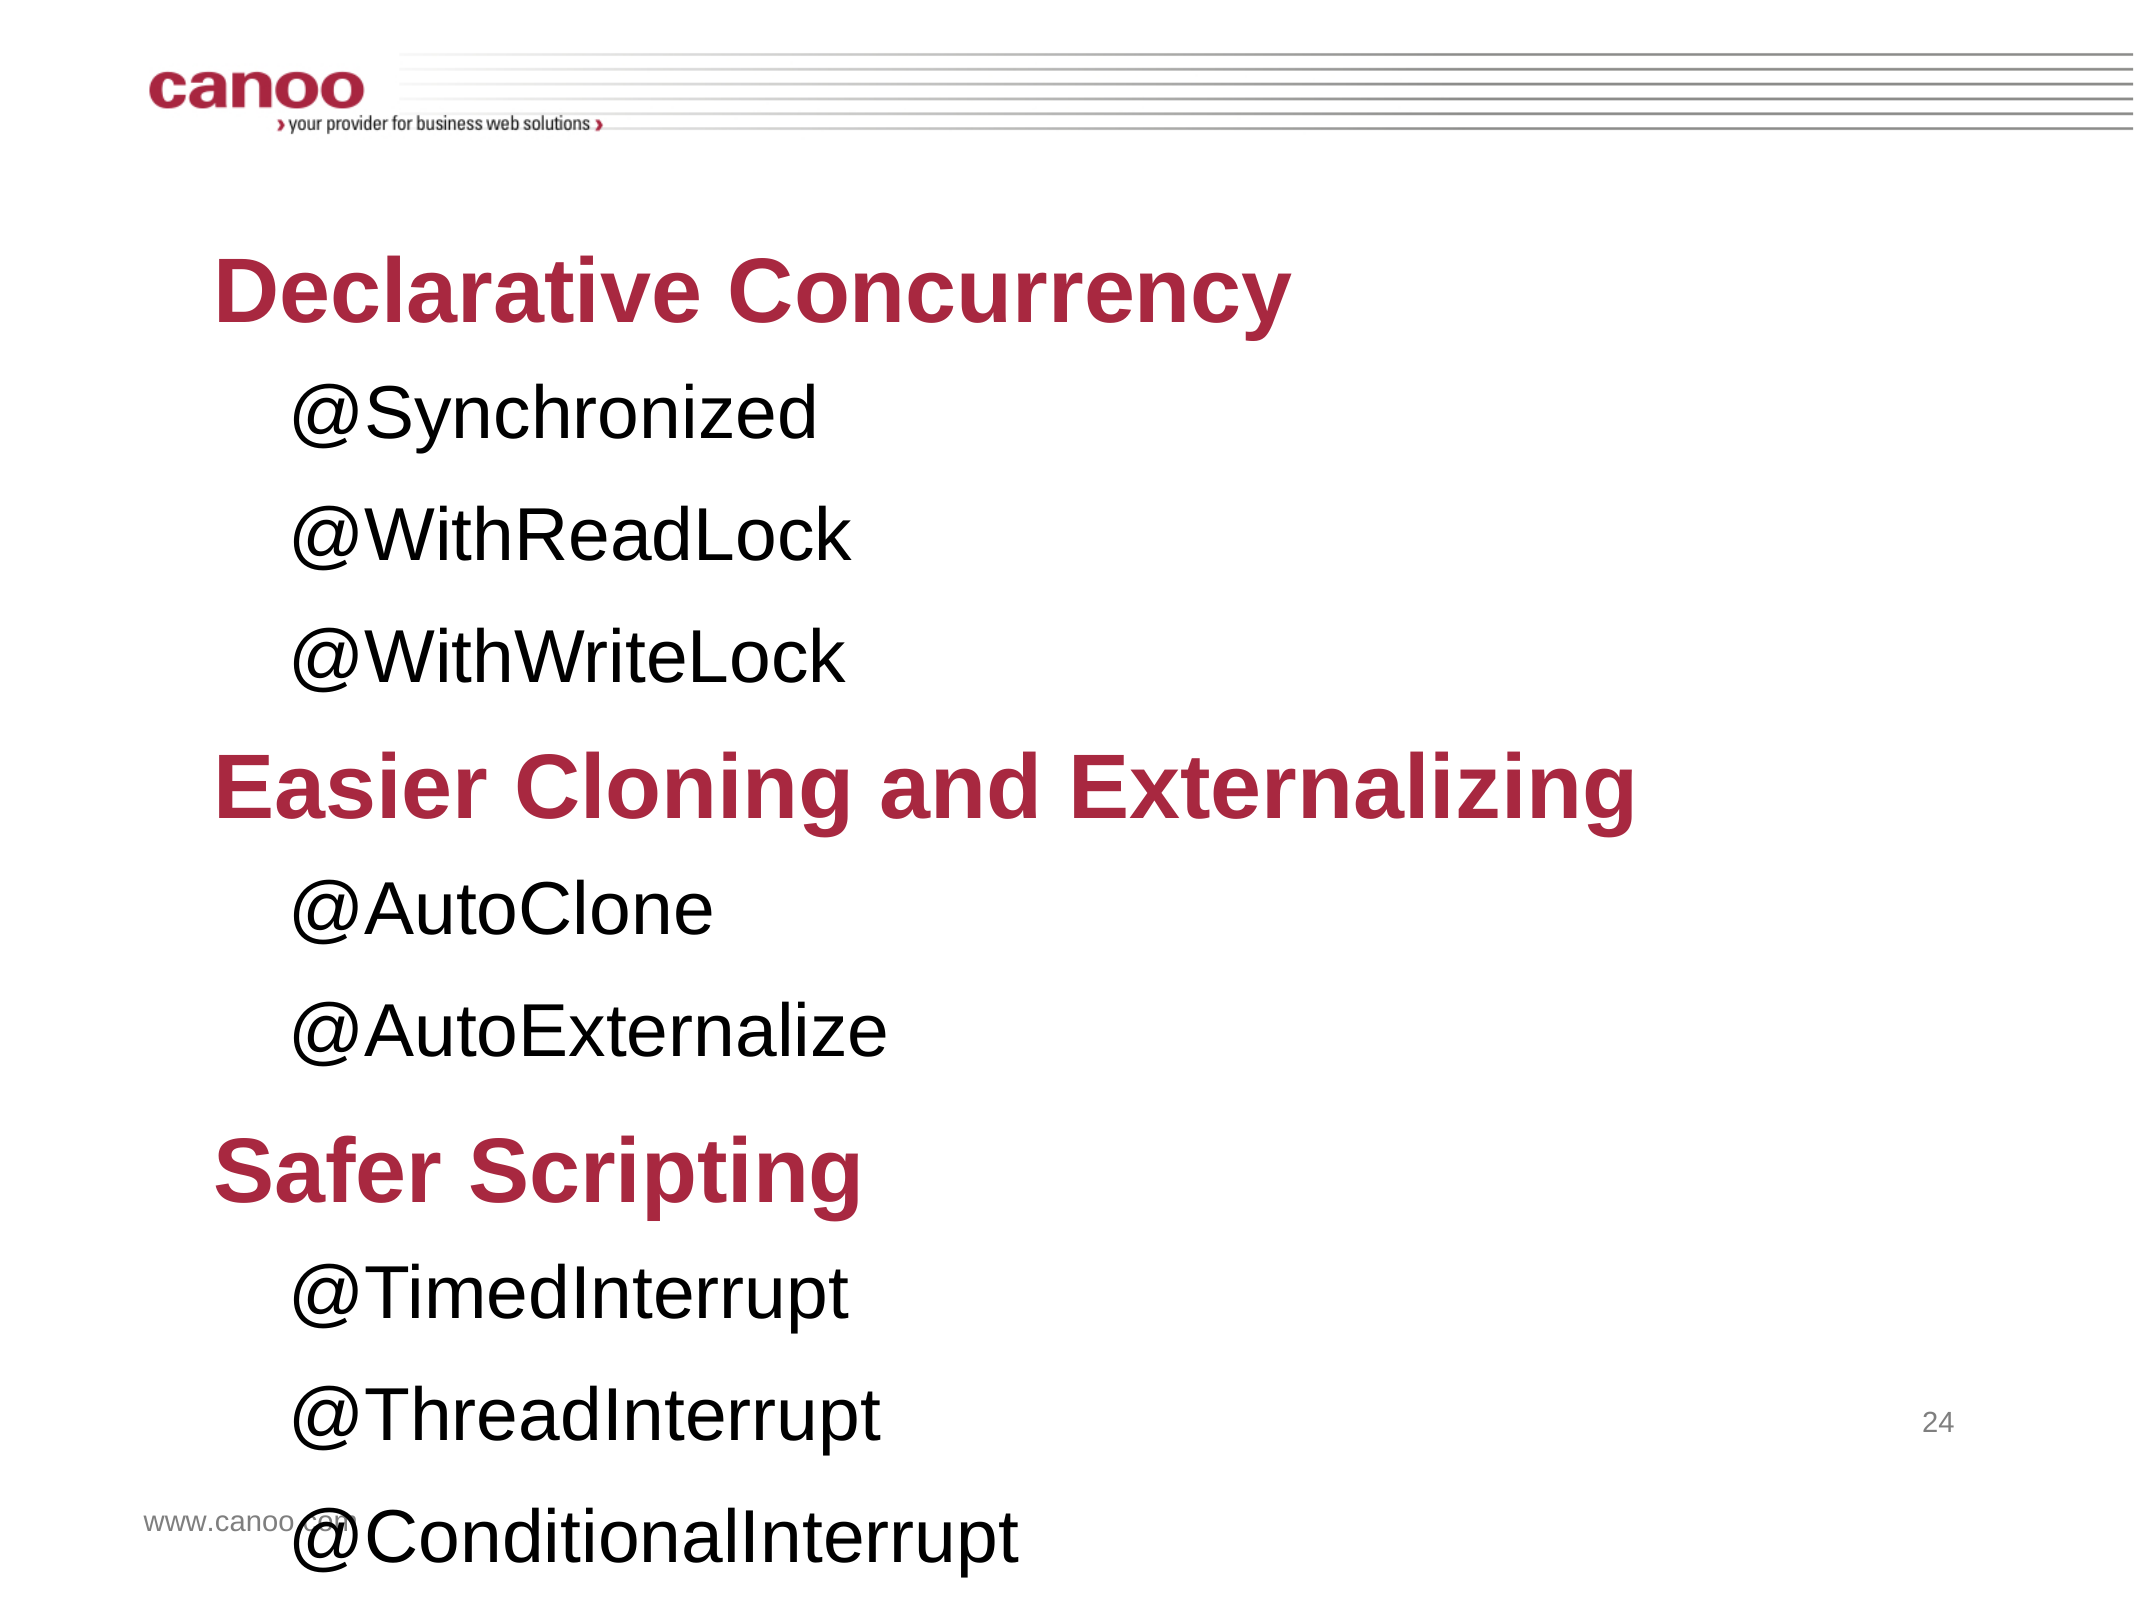

# Declarative Concurrency
@Synchronized
@WithReadLock
@WithWriteLock
Easier Cloning and Externalizing
@AutoClone
@AutoExternalize
Safer Scripting
@TimedInterrupt
@ThreadInterrupt
@ConditionalInterrupt